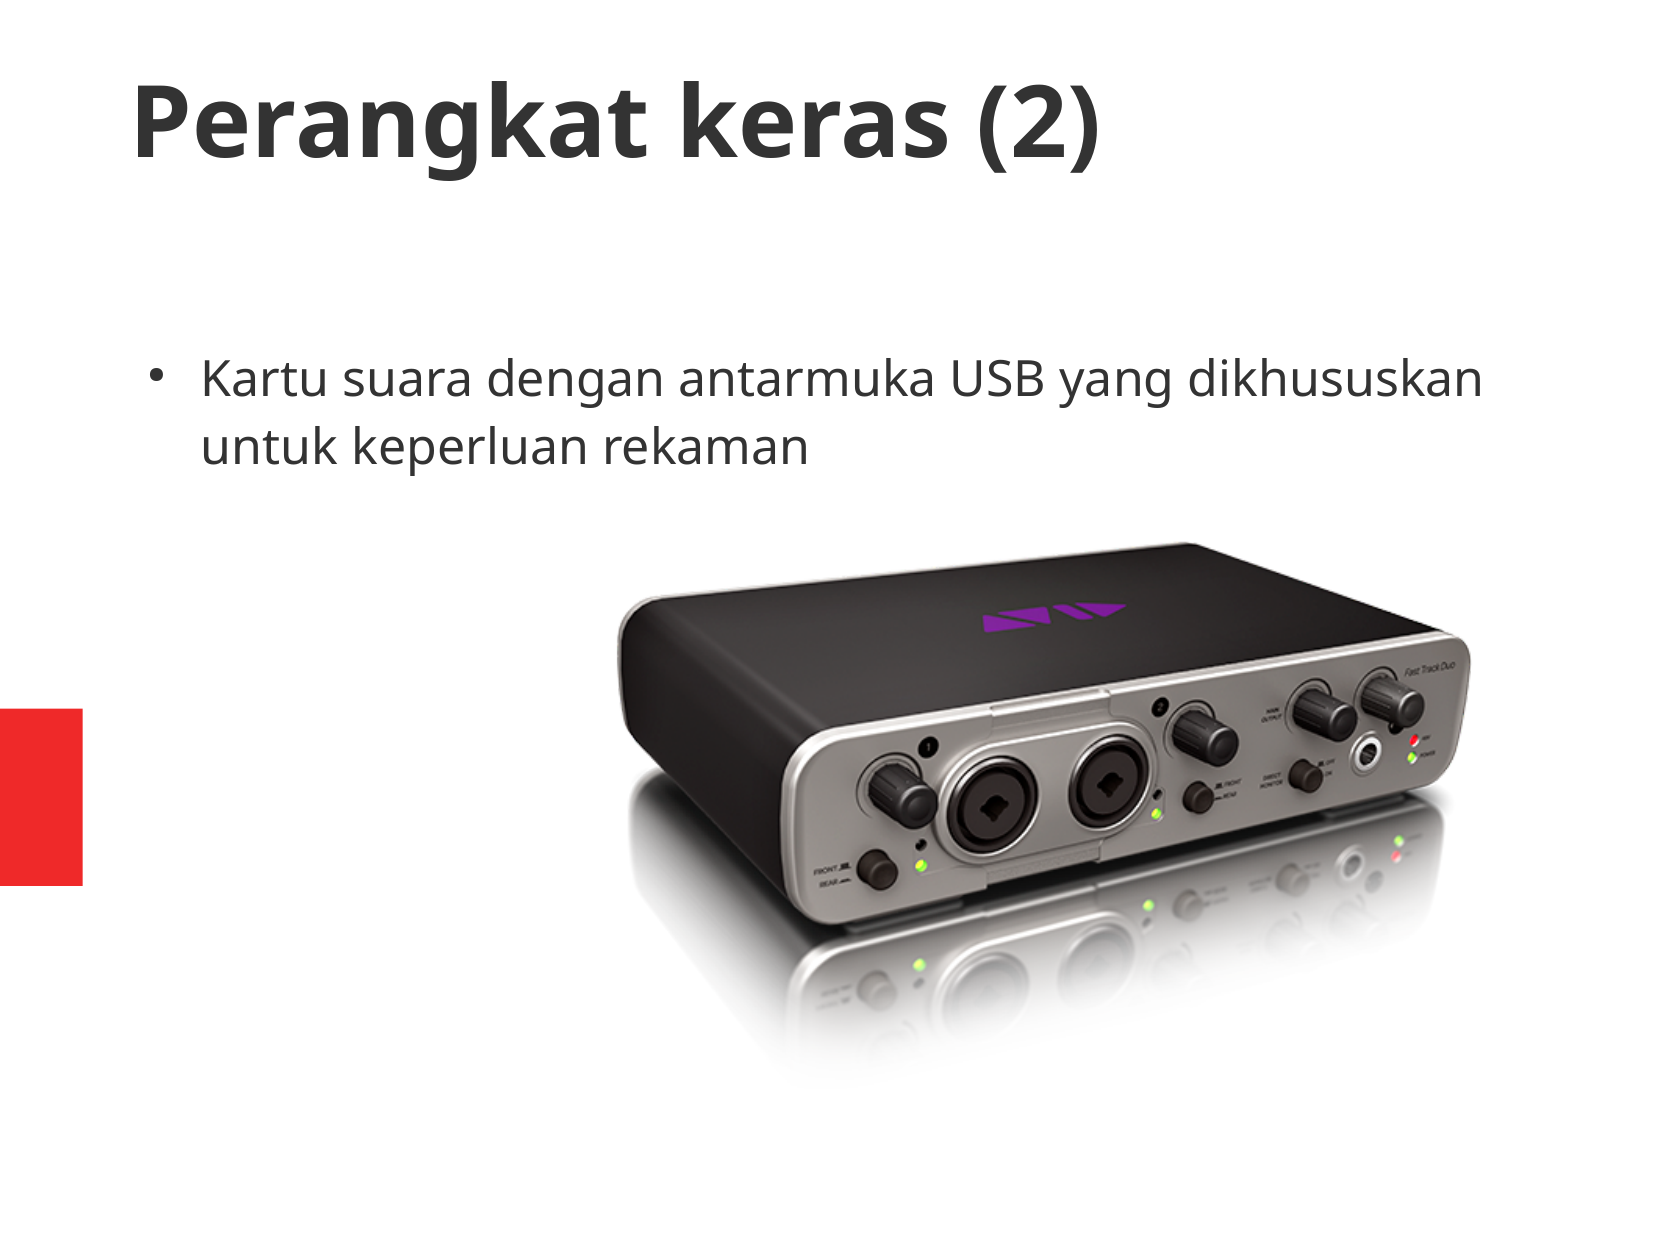

# Perangkat keras (2)
Kartu suara dengan antarmuka USB yang dikhususkan untuk keperluan rekaman